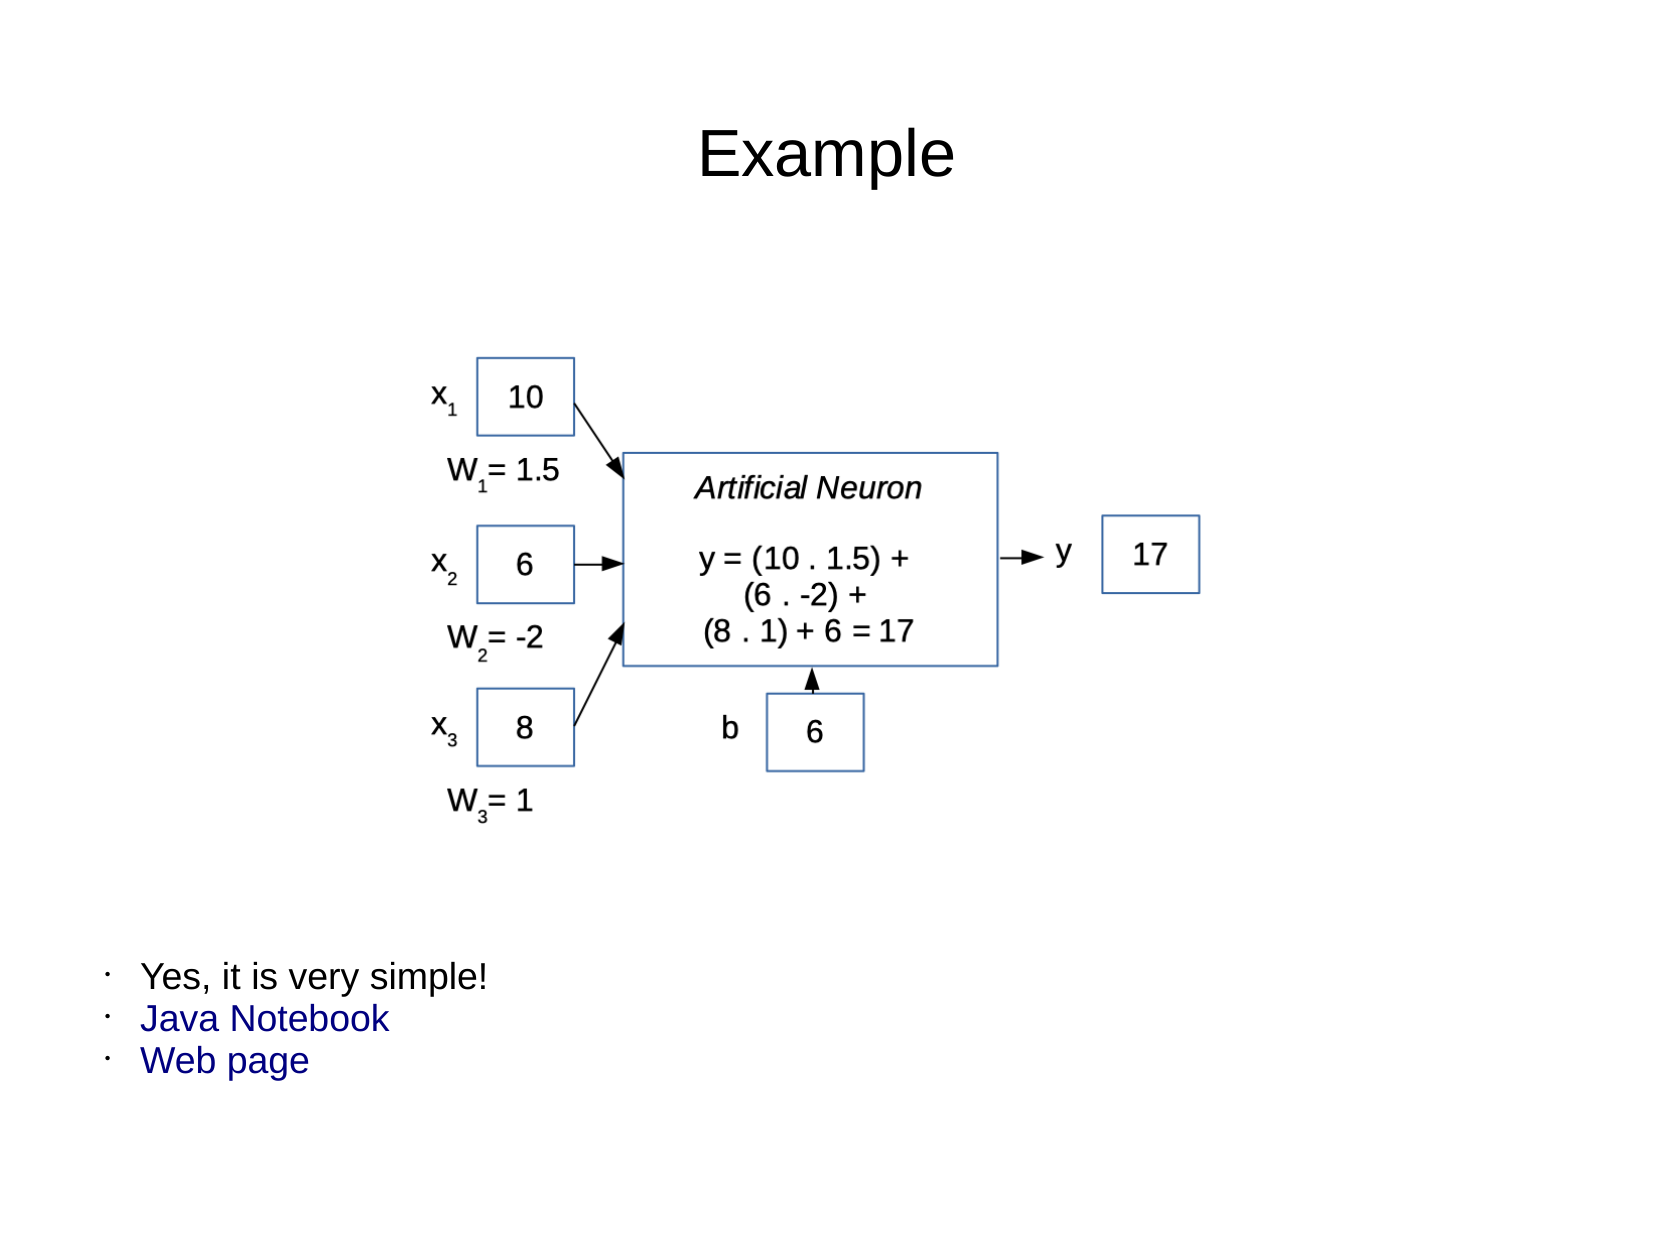

# Example
Yes, it is very simple!
Java Notebook
Web page